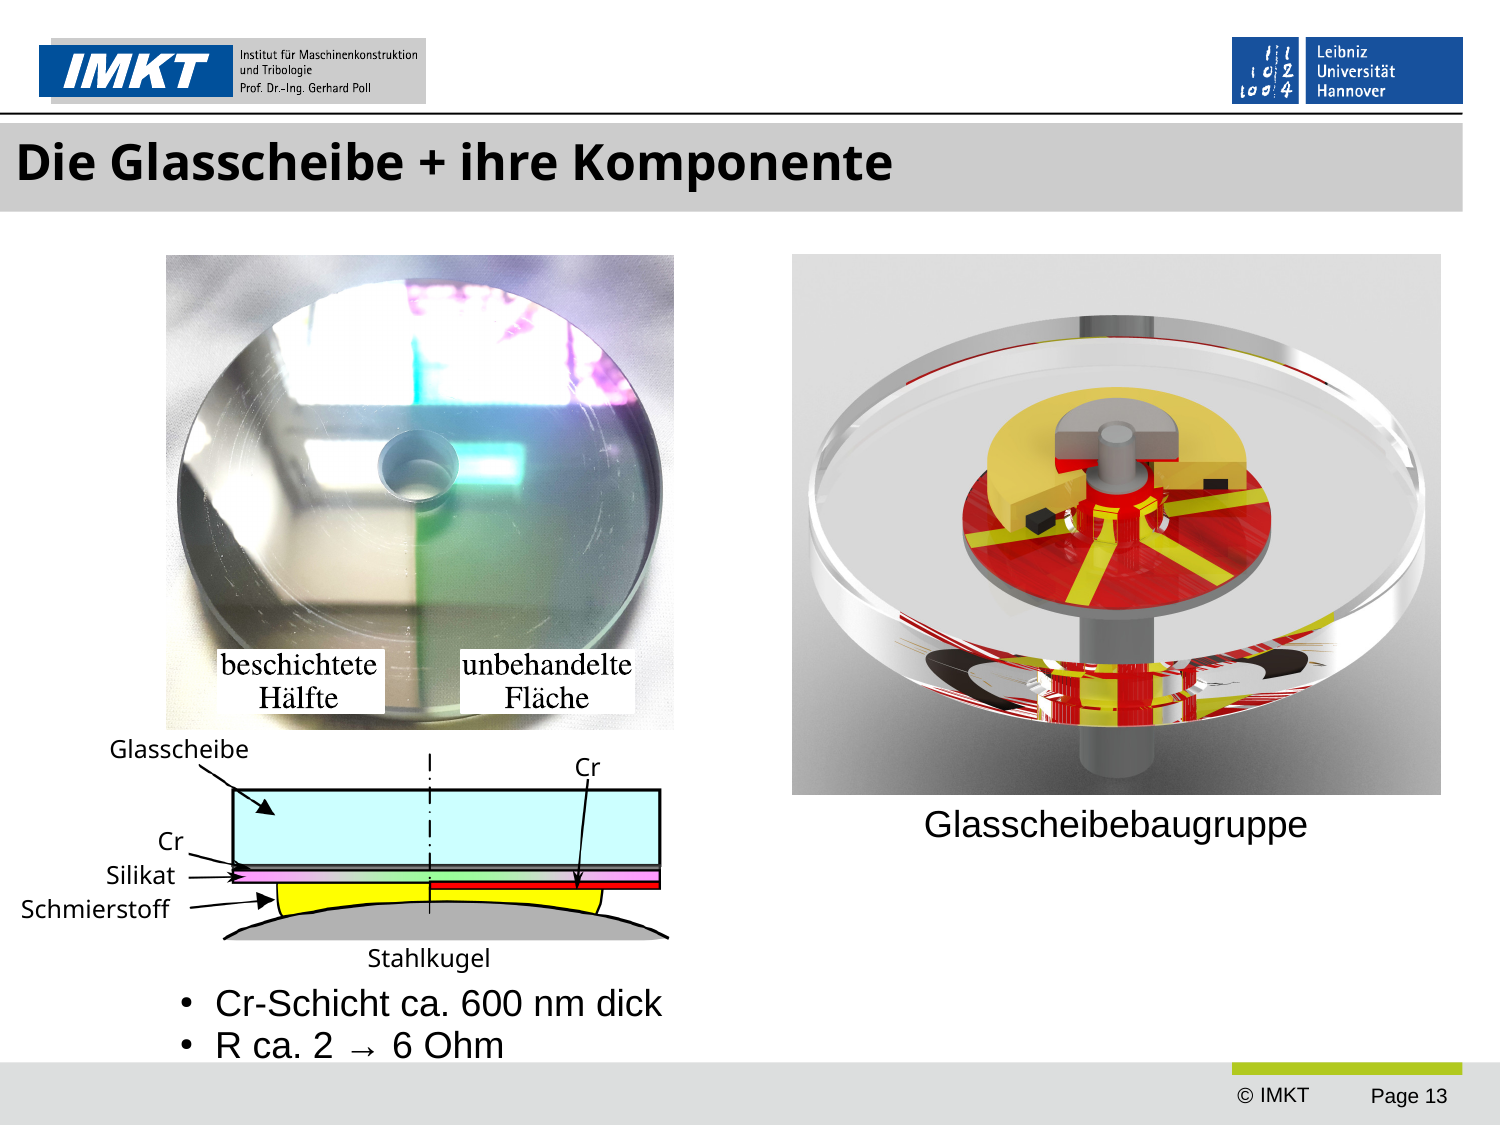

# Die Glasscheibe + ihre Komponente
Glasscheibebaugruppe
Cr-Schicht ca. 600 nm dick
R ca. 2 → 6 Ohm
TODO:
1. Optisch nur ein Punkt + elektrische Messung → Cr-Beschichtung
2. Erklärung der Glasscheibebaugruppe
	2.1 Isolierung
	2.2 Elek. Verbindung von unten nach oben
	2.3 Aufgabe der Mitnehmerscheibe:
		Glassscheibe festklemmen
		Kommuator